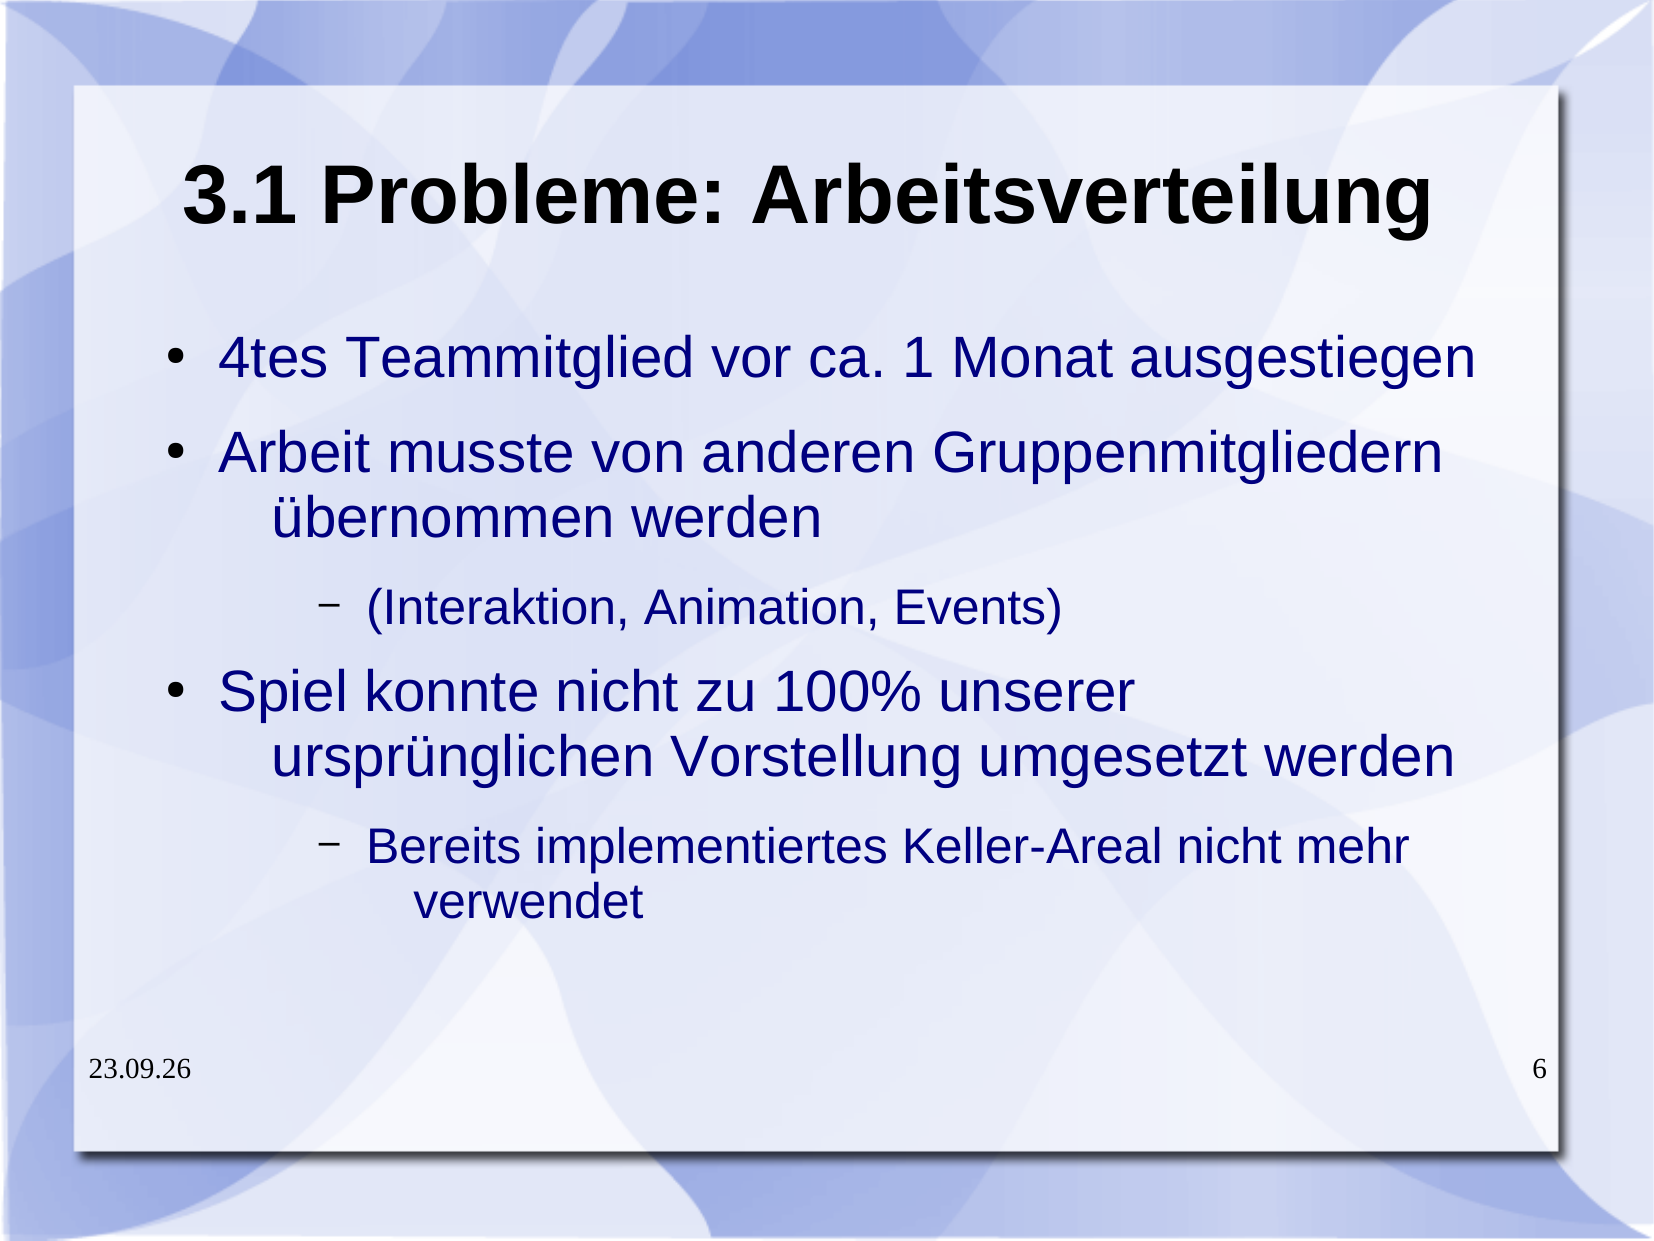

# 3.1 Probleme: Arbeitsverteilung
4tes Teammitglied vor ca. 1 Monat ausgestiegen
Arbeit musste von anderen Gruppenmitgliedern übernommen werden
(Interaktion, Animation, Events)
Spiel konnte nicht zu 100% unserer ursprünglichen Vorstellung umgesetzt werden
Bereits implementiertes Keller-Areal nicht mehr verwendet
6